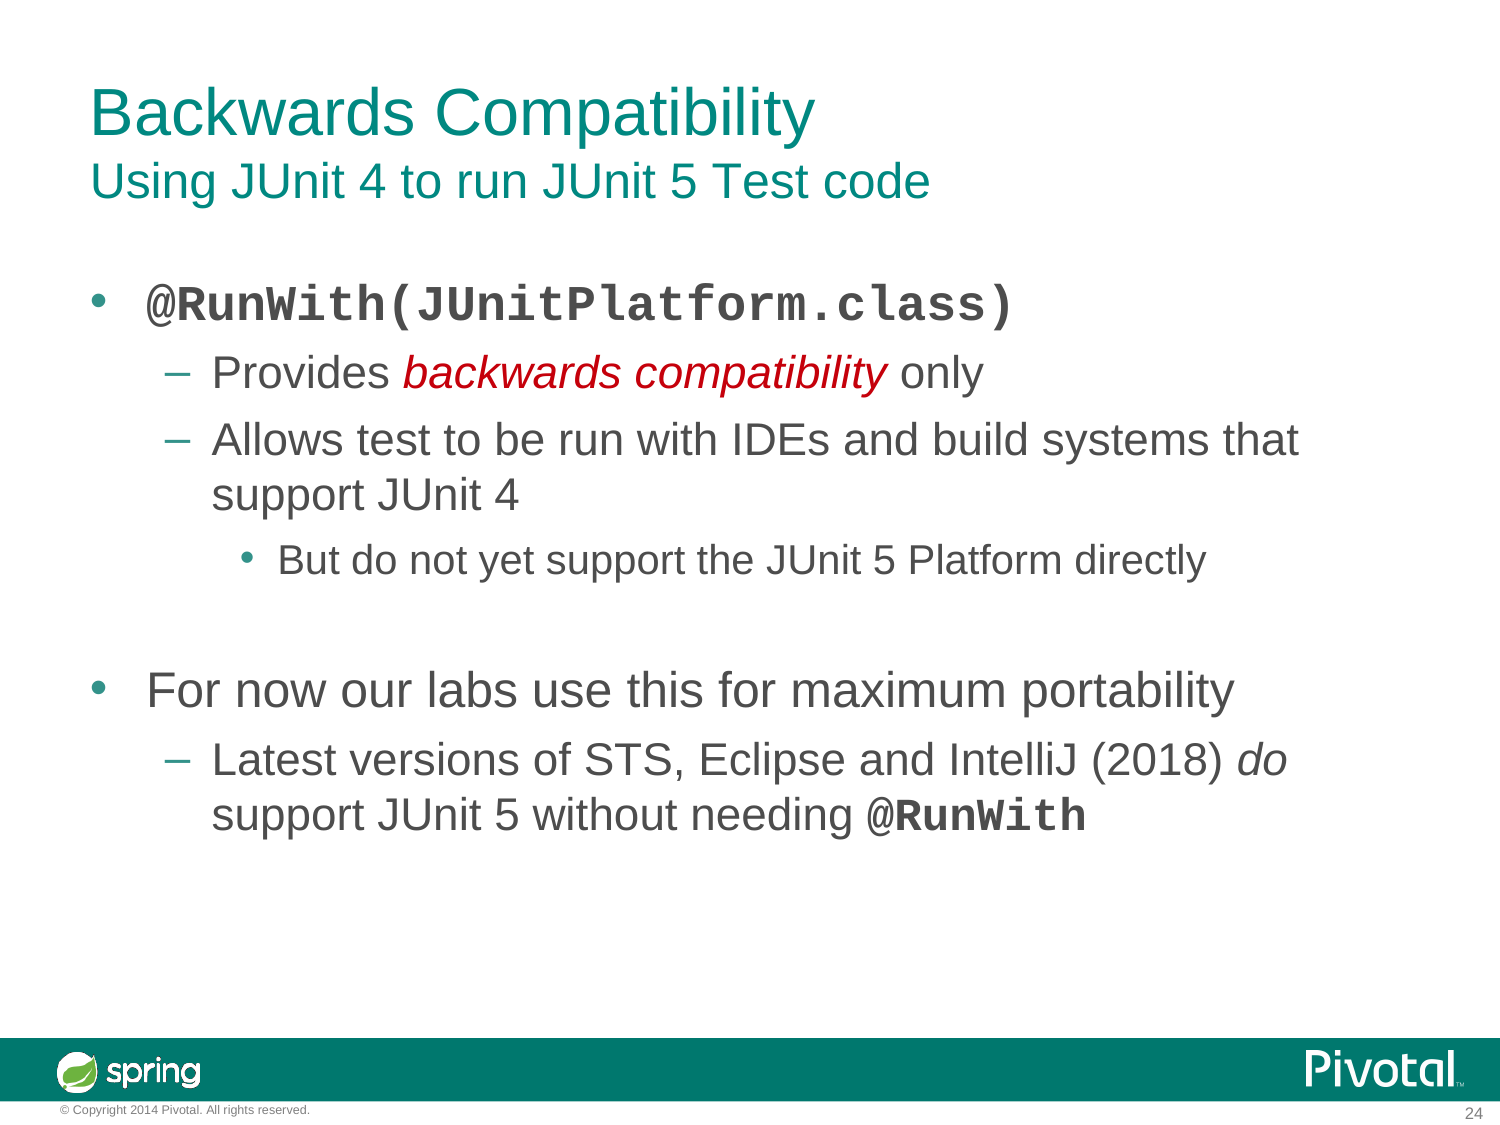

Backwards Compatibility
Using JUnit 4 to run JUnit 5 Test code
# @RunWith(JUnitPlatform.class)
Provides backwards compatibility only
Allows test to be run with IDEs and build systems that support JUnit 4
But do not yet support the JUnit 5 Platform directly
For now our labs use this for maximum portability
Latest versions of STS, Eclipse and IntelliJ (2018) do support JUnit 5 without needing @RunWith